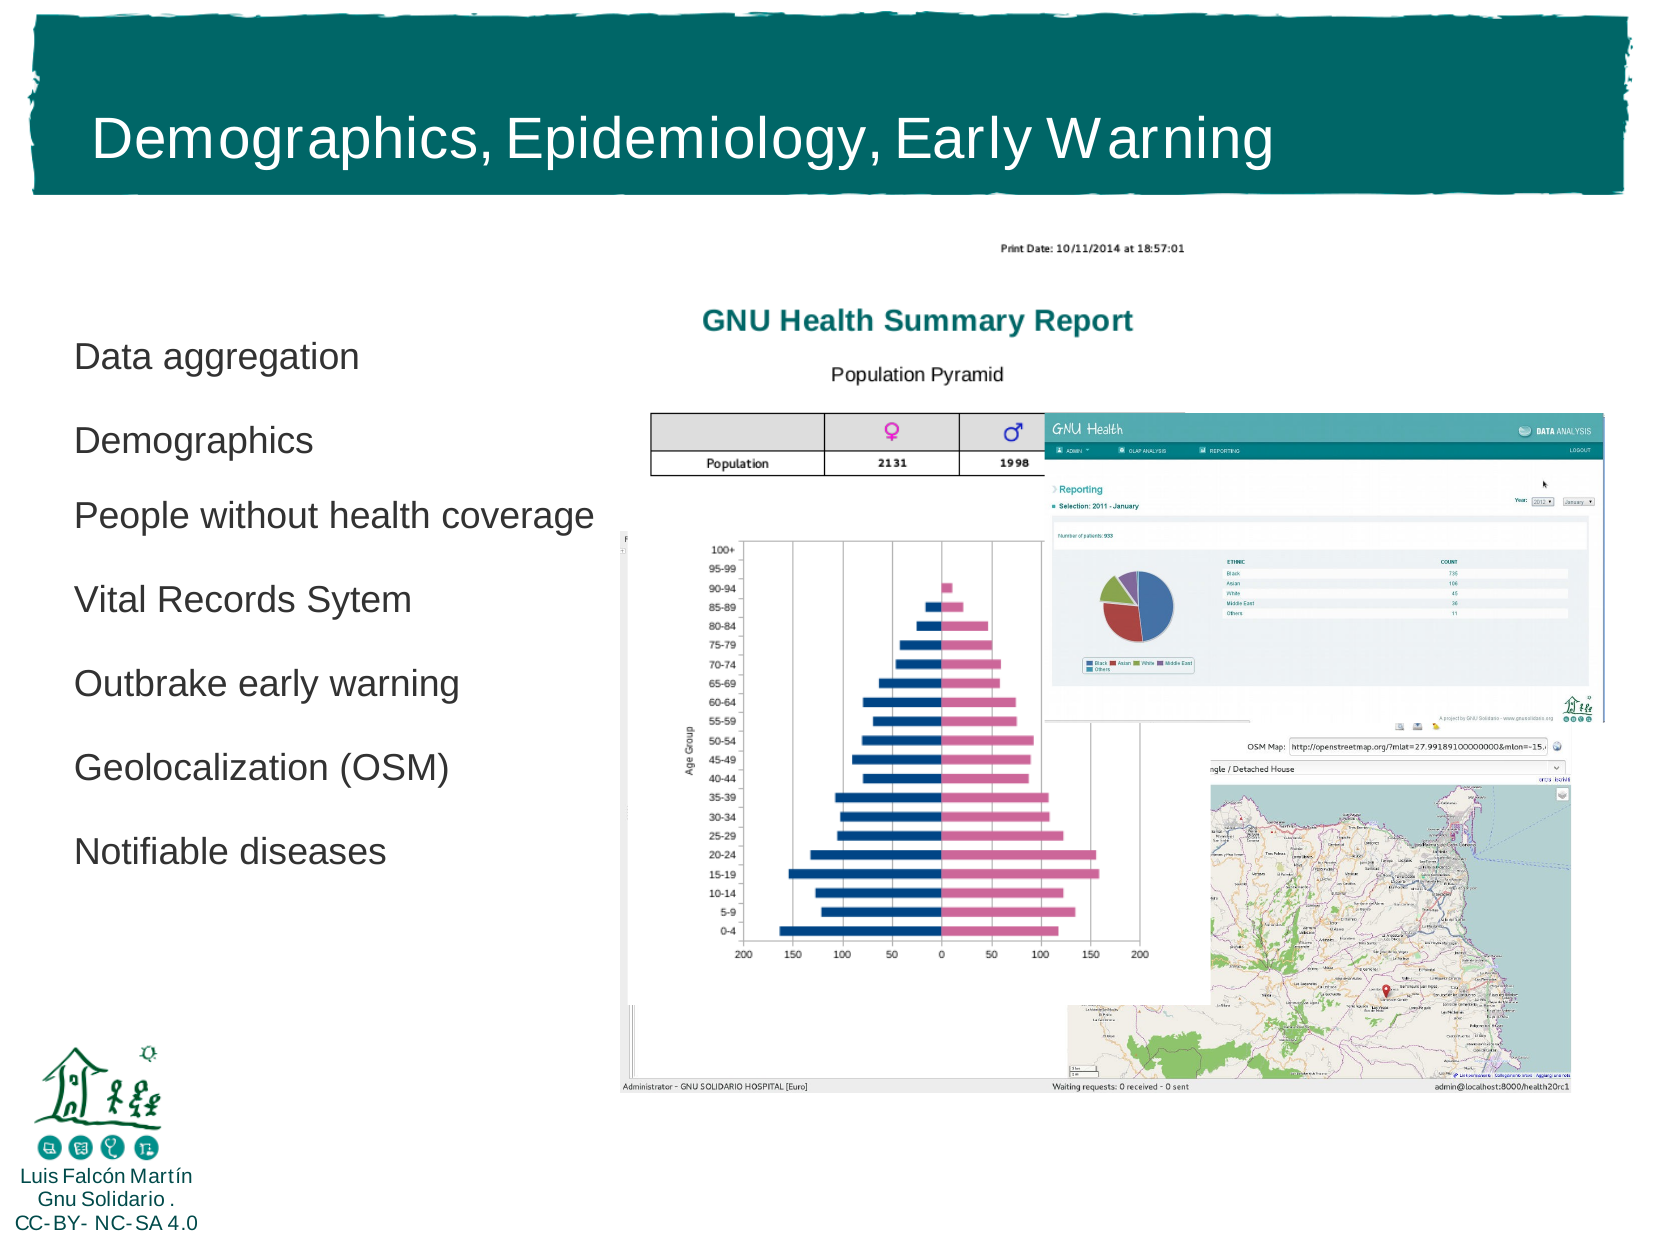

# Demographics,Epidemiology,EarlyWarning
Data aggregation Demographics
People without health coverage
Vital Records Sytem Outbrake early warning Geolocalization (OSM) Notifiable diseases
LuisFalcónMartín
GnuSolidario.
CC-BY-NC-SA4.0